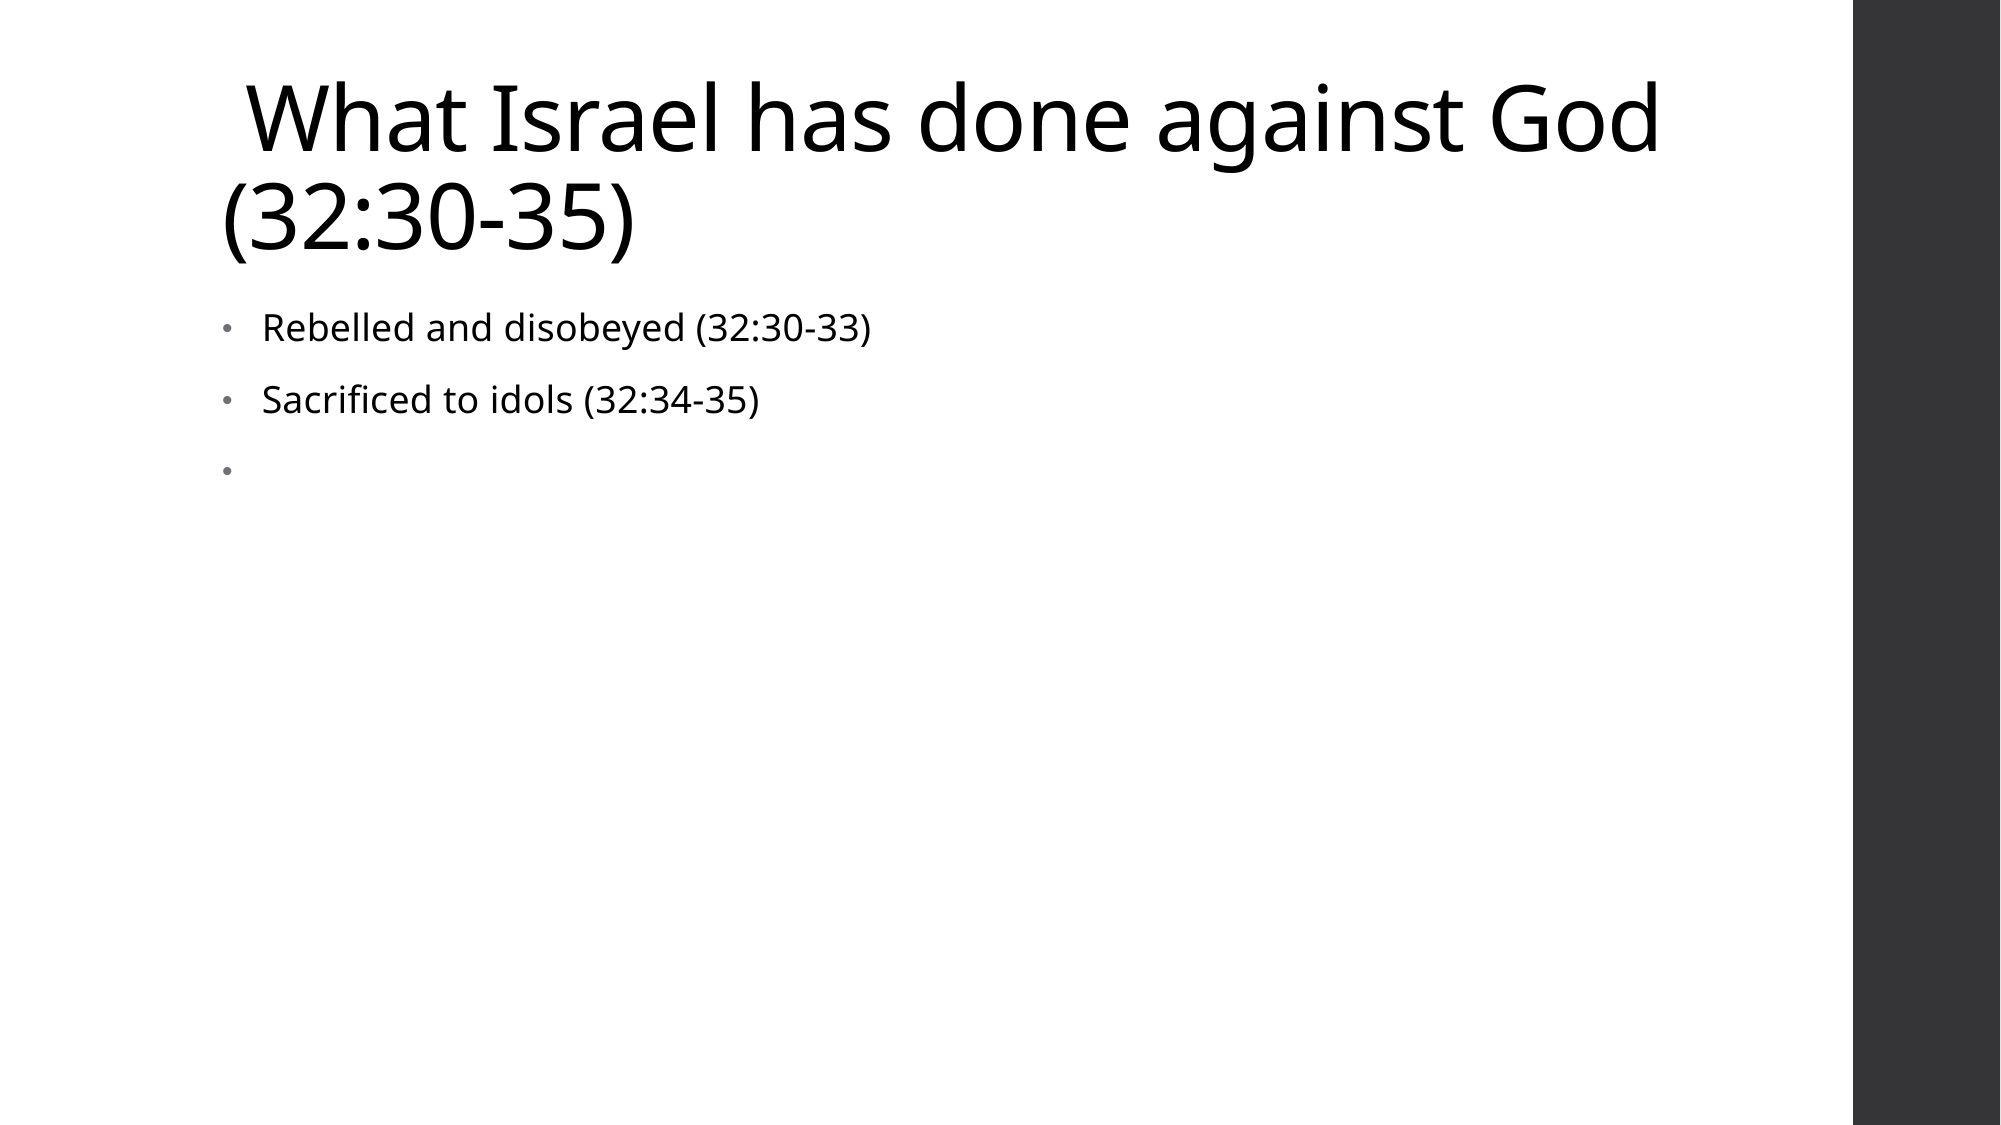

# What Israel has done against God (32:30-35)
 Rebelled and disobeyed (32:30-33)
 Sacrificed to idols (32:34-35)